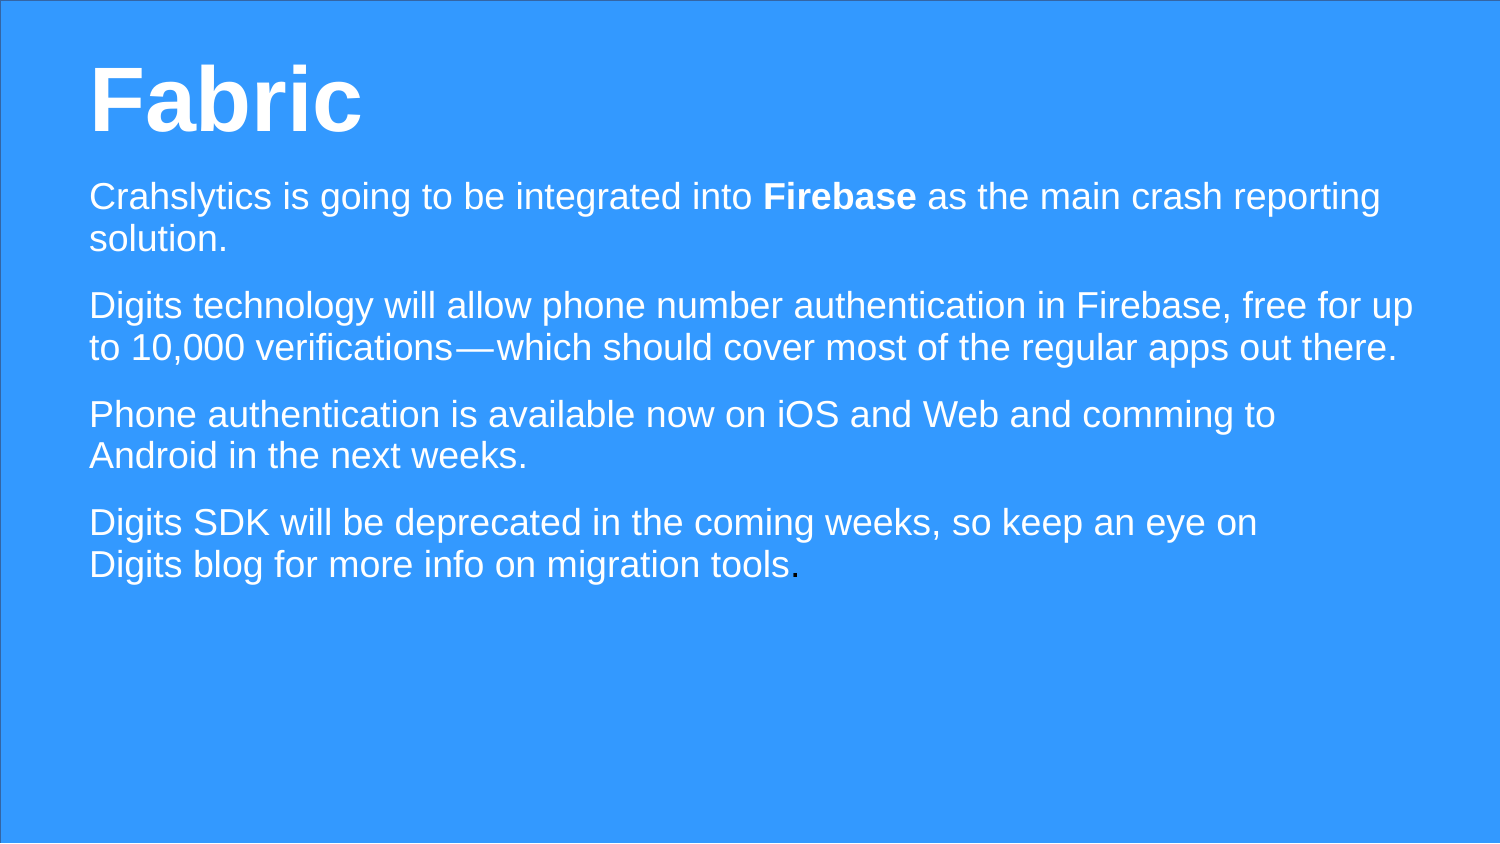

Fabric
Crahslytics is going to be integrated into Firebase as the main crash reporting solution.
Digits technology will allow phone number authentication in Firebase, free for up to 10,000 verifications — which should cover most of the regular apps out there.
Phone authentication is available now on iOS and Web and comming to Android in the next weeks.
Digits SDK will be deprecated in the coming weeks, so keep an eye onDigits blog for more info on migration tools.